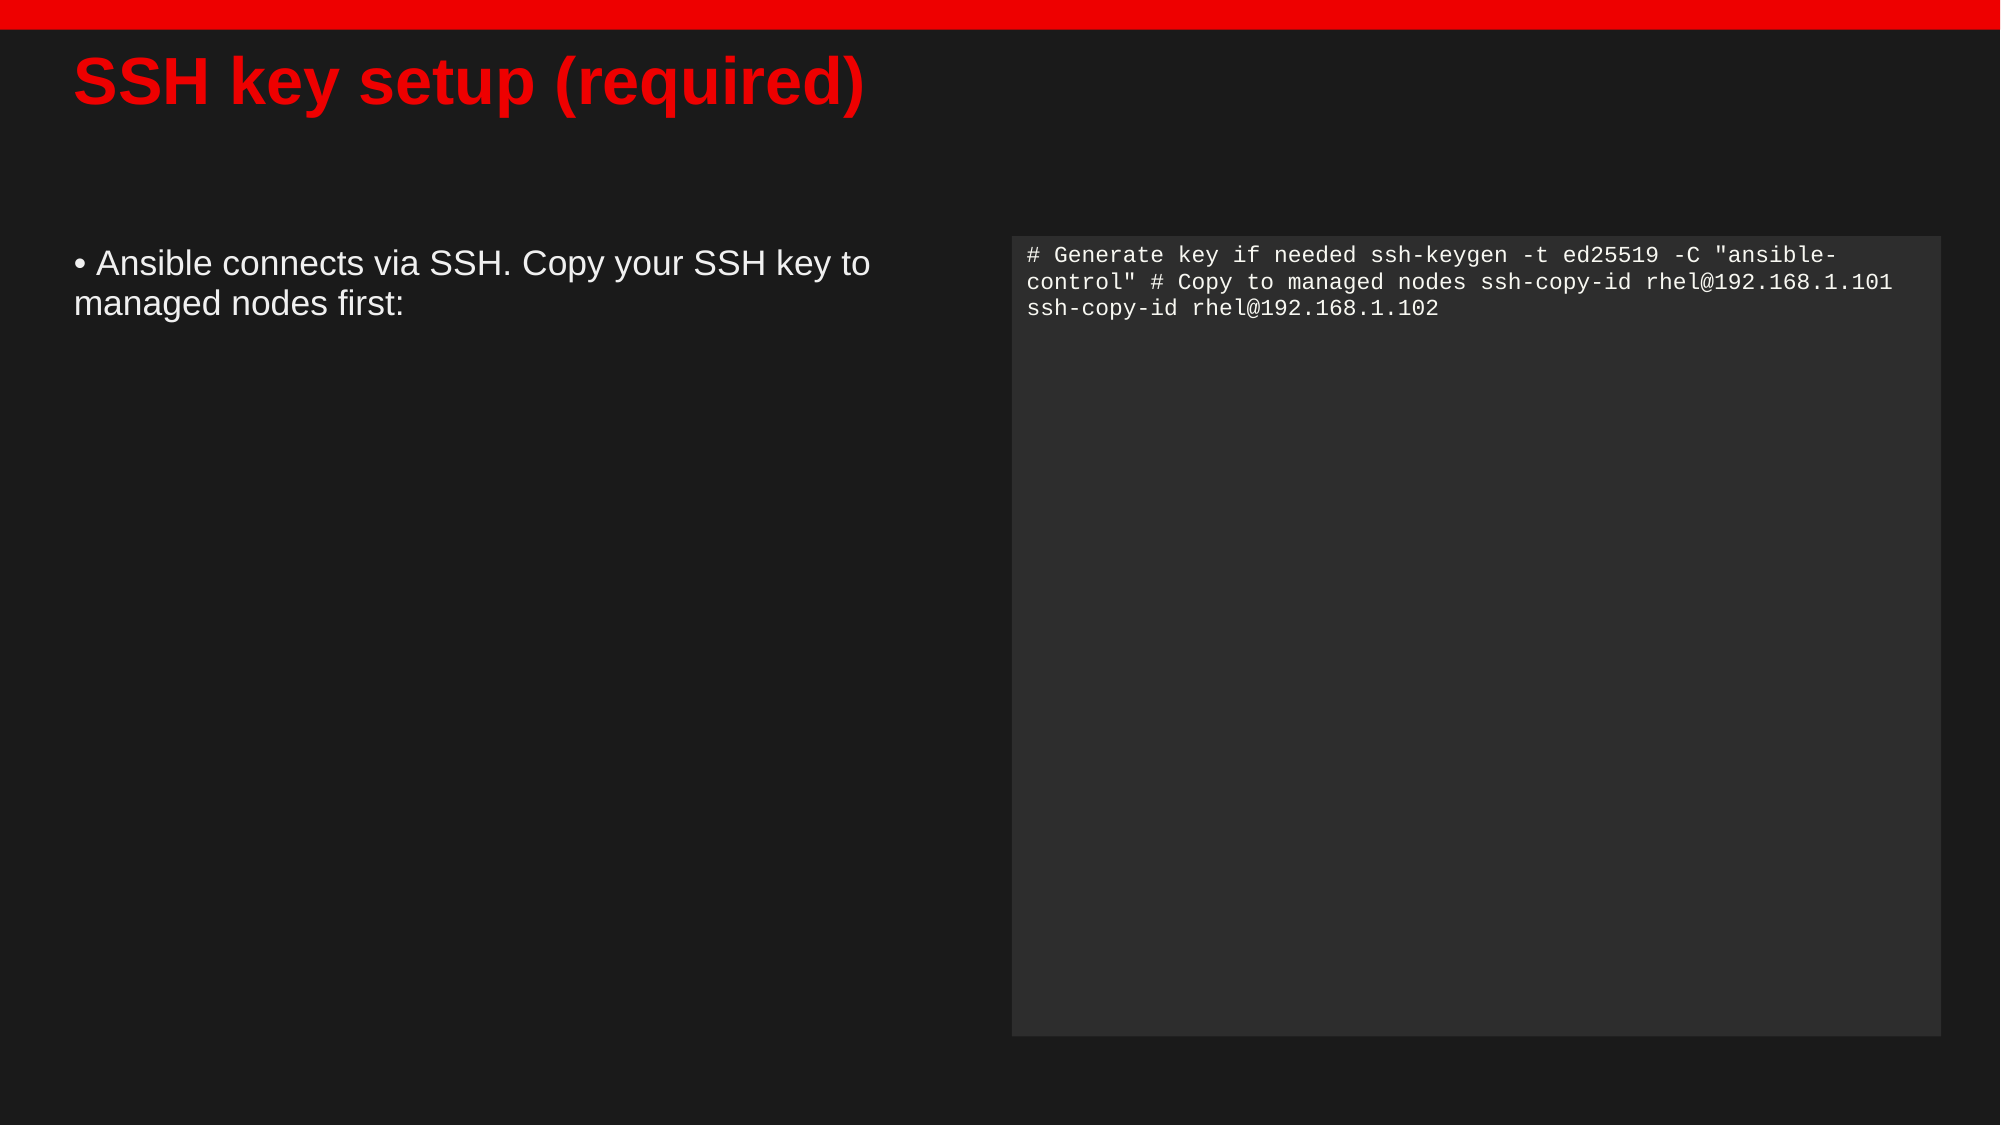

SSH key setup (required)
• Ansible connects via SSH. Copy your SSH key to managed nodes first:
# Generate key if needed ssh-keygen -t ed25519 -C "ansible-control" # Copy to managed nodes ssh-copy-id rhel@192.168.1.101 ssh-copy-id rhel@192.168.1.102